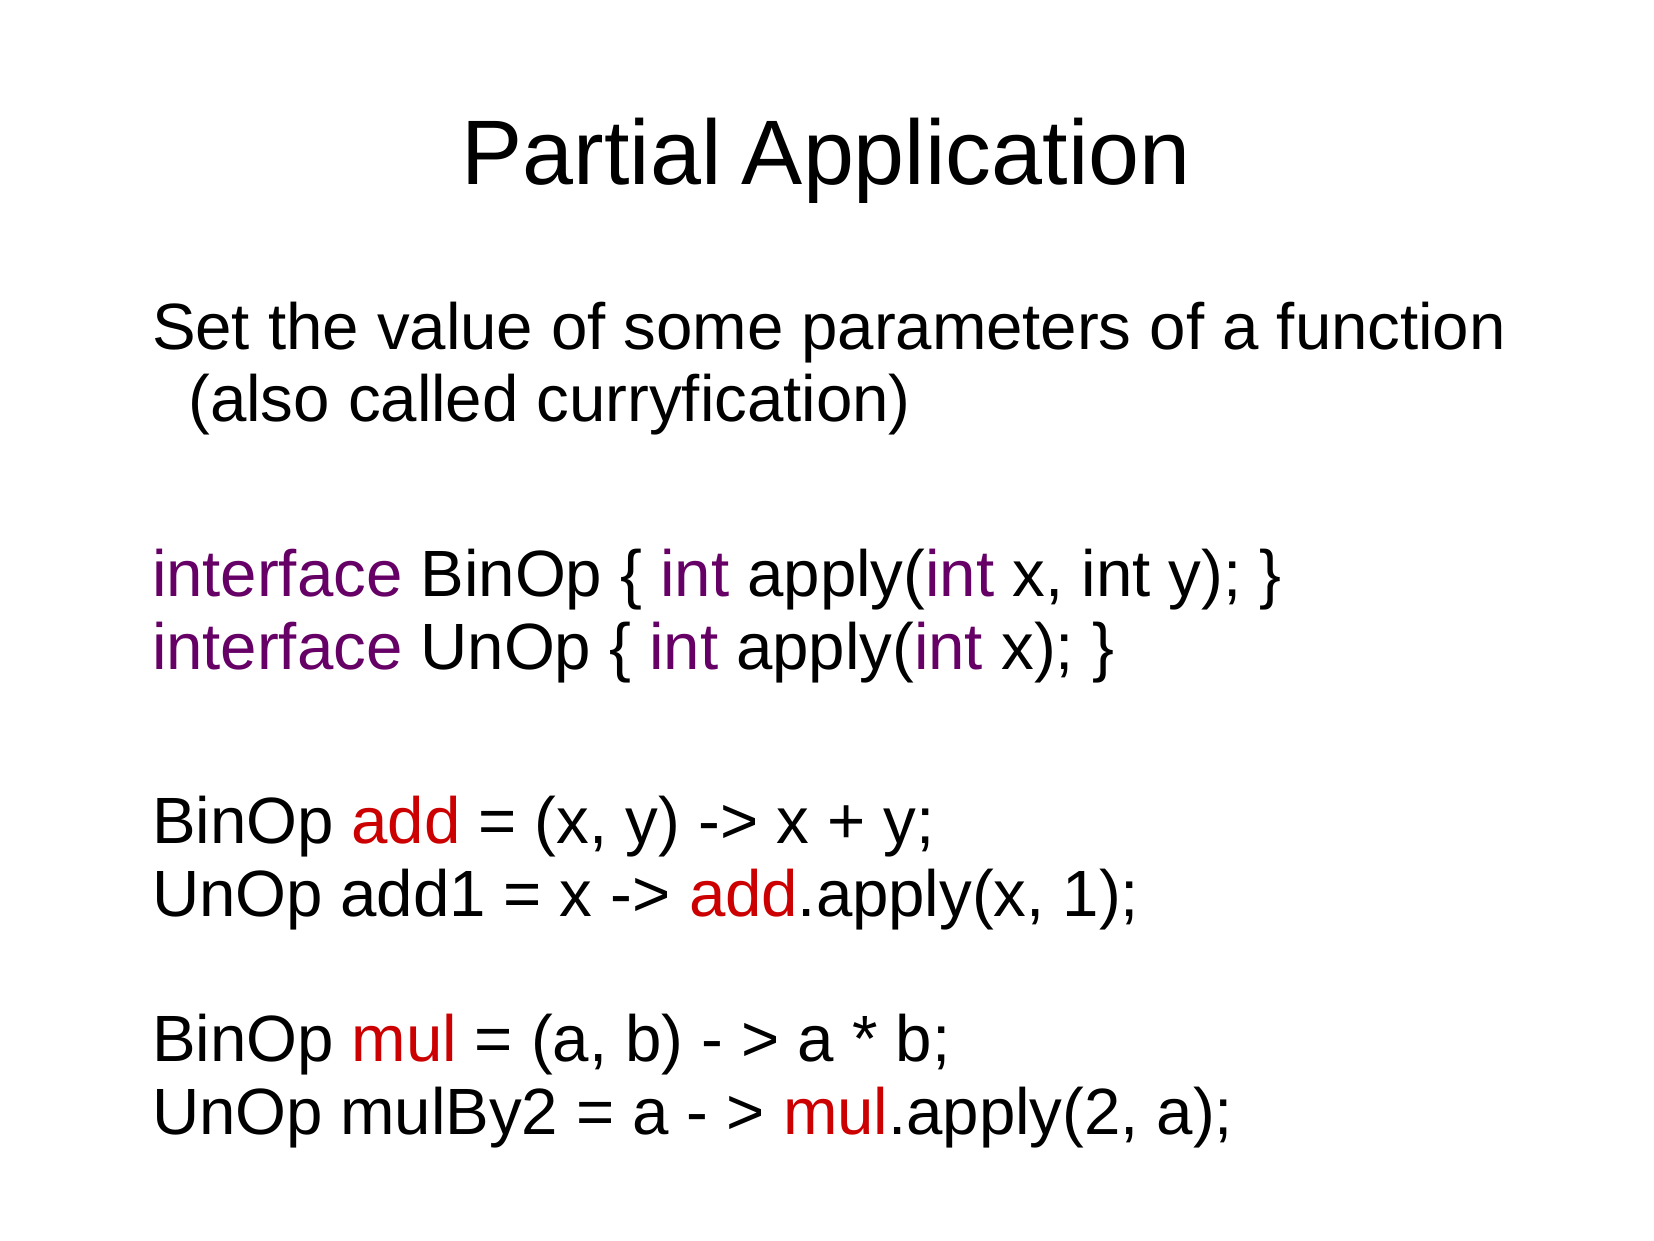

# Partial Application
Set the value of some parameters of a function
 (also called curryfication)
interface BinOp { int apply(int x, int y); }
interface UnOp { int apply(int x); }
BinOp add = (x, y) -> x + y;
UnOp add1 = x -> add.apply(x, 1);
BinOp mul = (a, b) - > a * b;
UnOp mulBy2 = a - > mul.apply(2, a);